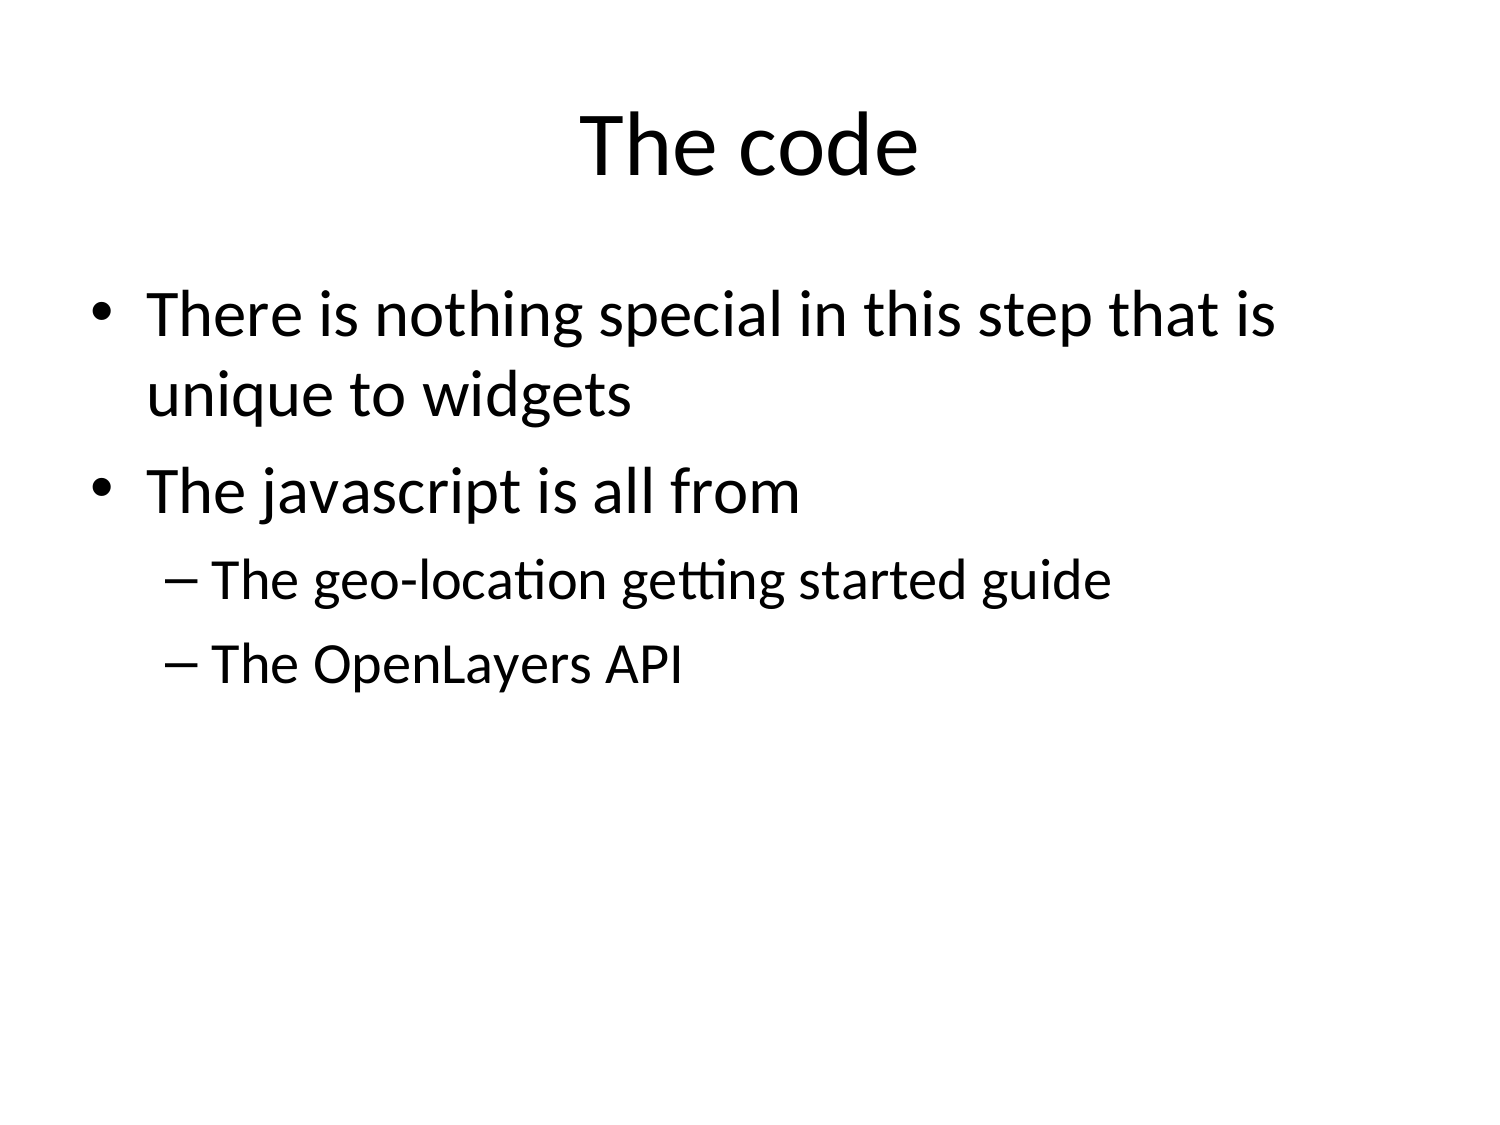

# The code
There is nothing special in this step that is unique to widgets
The javascript is all from
The geo-location getting started guide
The OpenLayers API